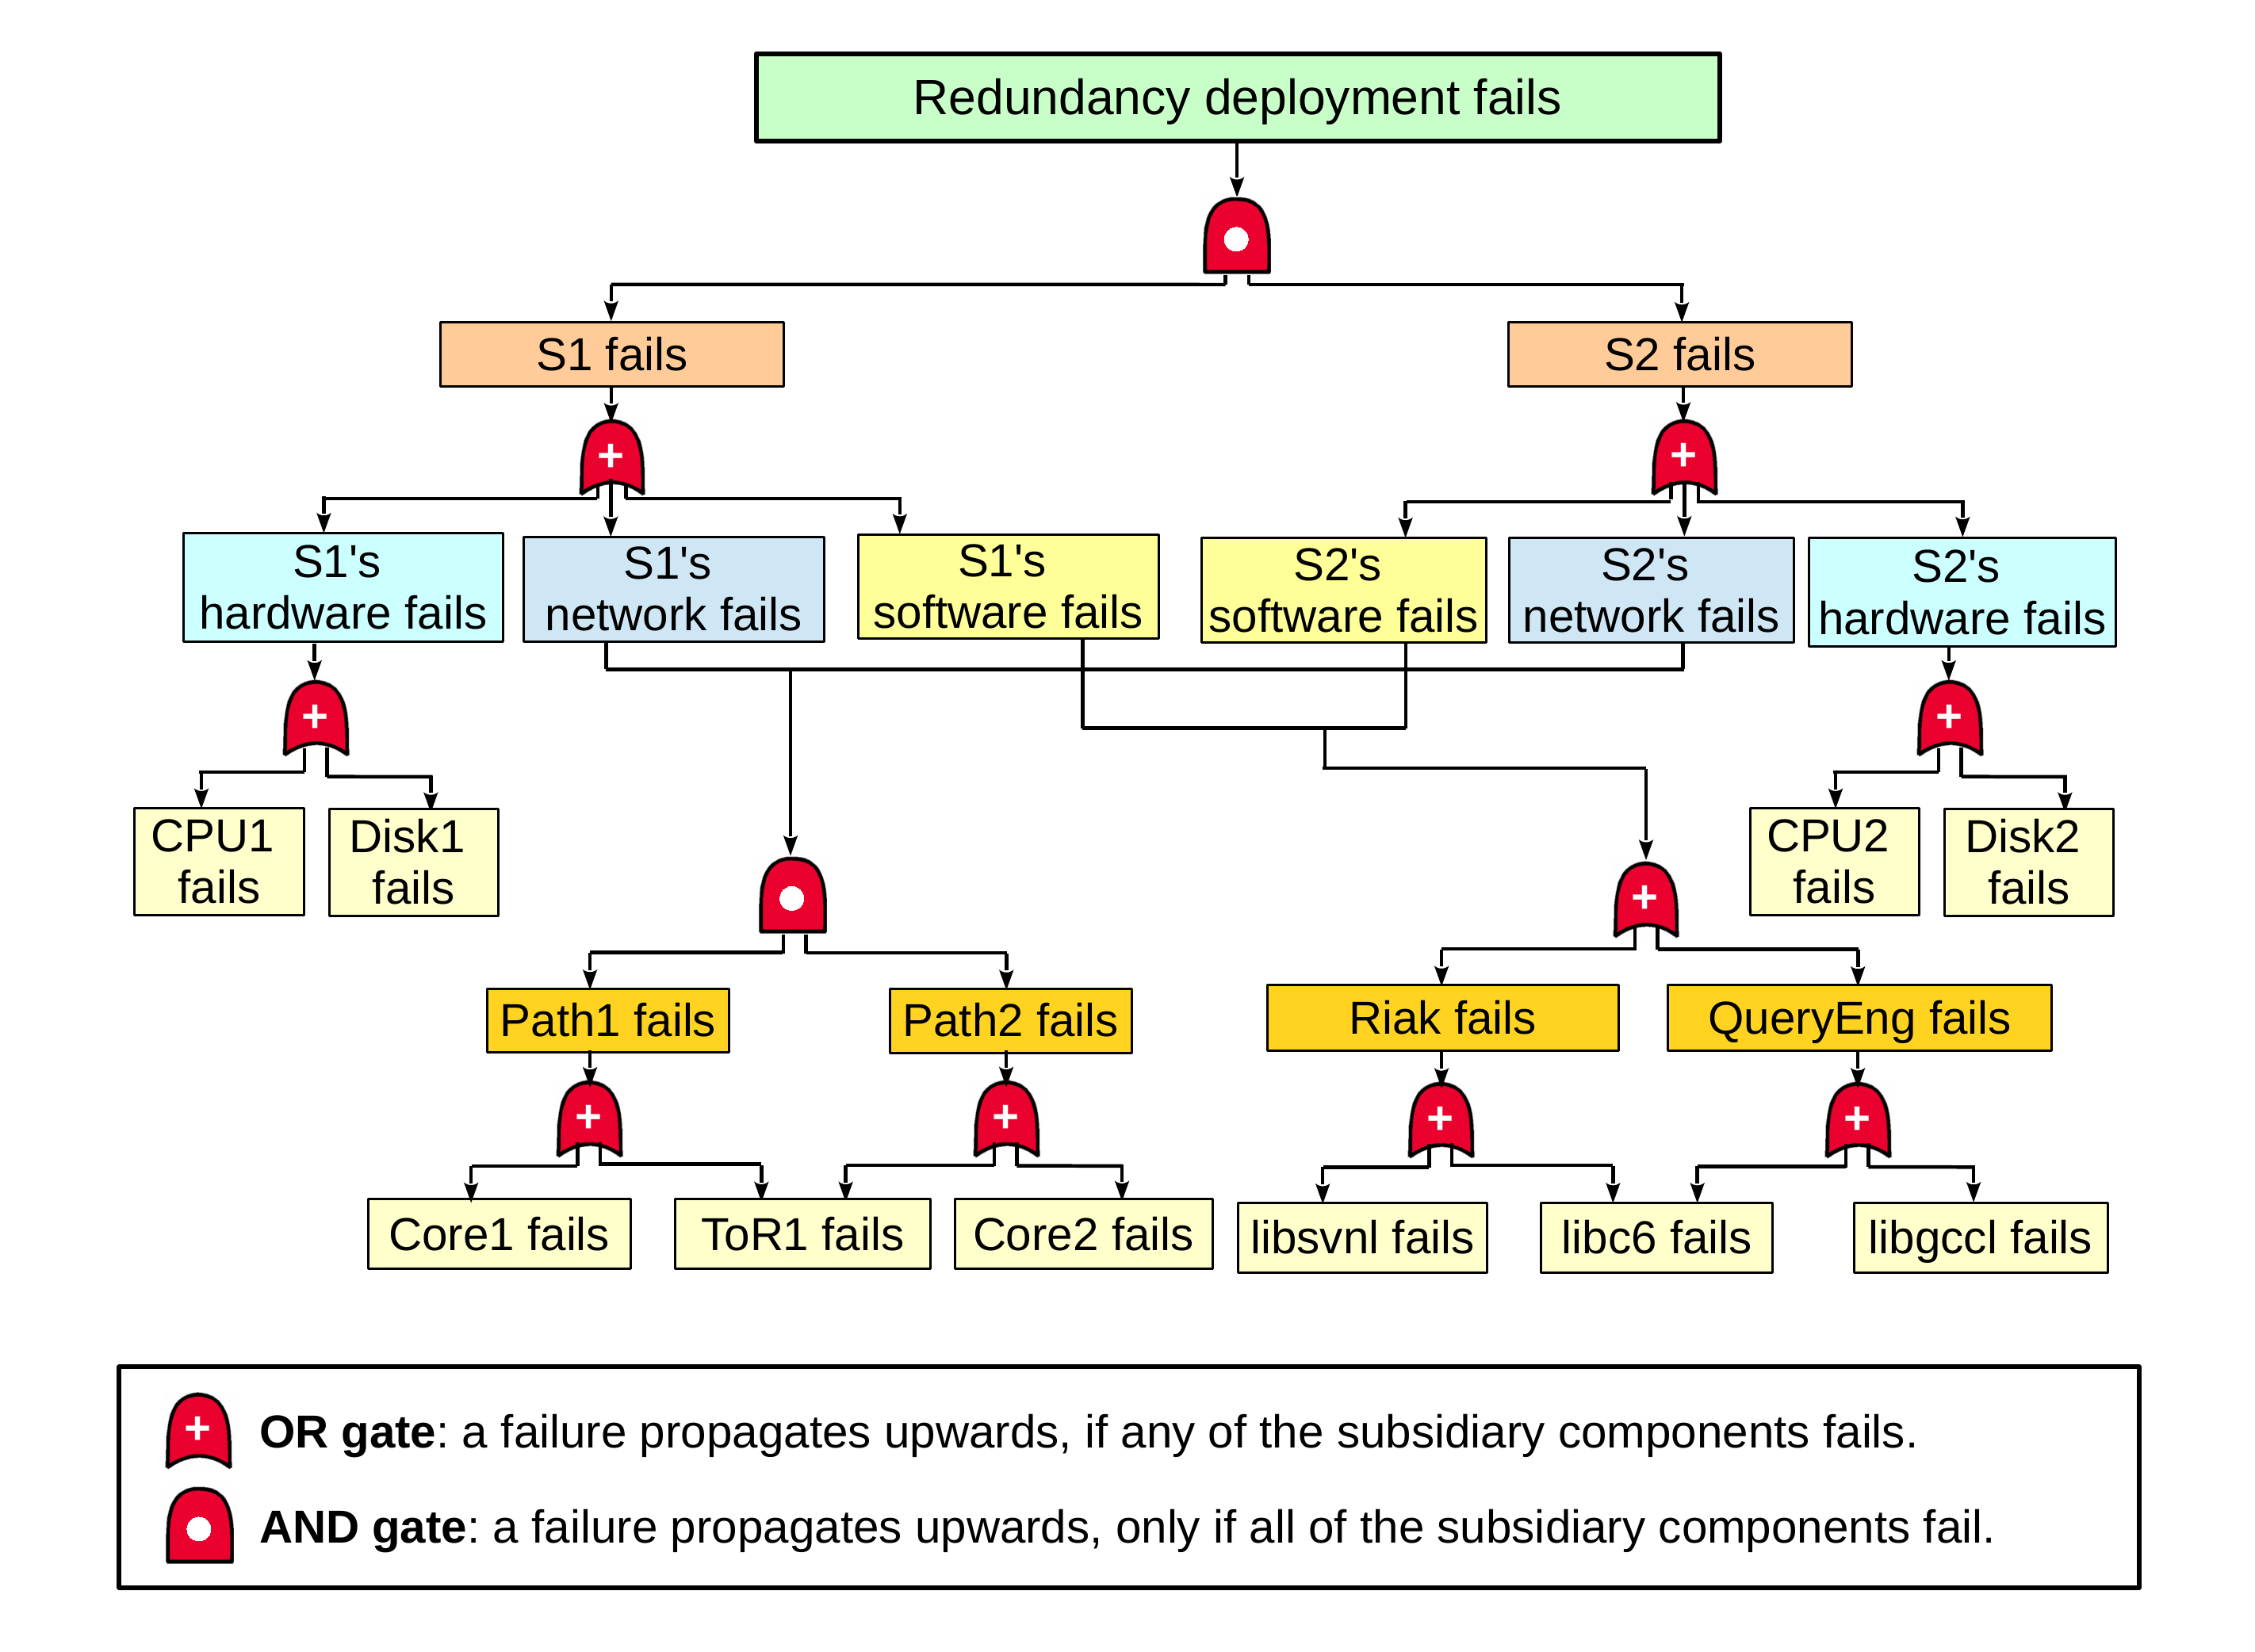

Redundancy deployment fails
S1 fails
S2 fails
+
+
S1's
hardware fails
S1's
software fails
S1's
network fails
S2's
hardware fails
S2's
software fails
S2's
network fails
+
+
CPU1
fails
CPU2
fails
Disk1
fails
Disk2
fails
+
Riak fails
QueryEng fails
Path1 fails
Path2 fails
+
+
+
+
Core1 fails
ToR1 fails
Core2 fails
libsvnl fails
libc6 fails
libgccl fails
+
OR gate: a failure propagates upwards, if any of the subsidiary components fails.
AND gate: a failure propagates upwards, only if all of the subsidiary components fail.